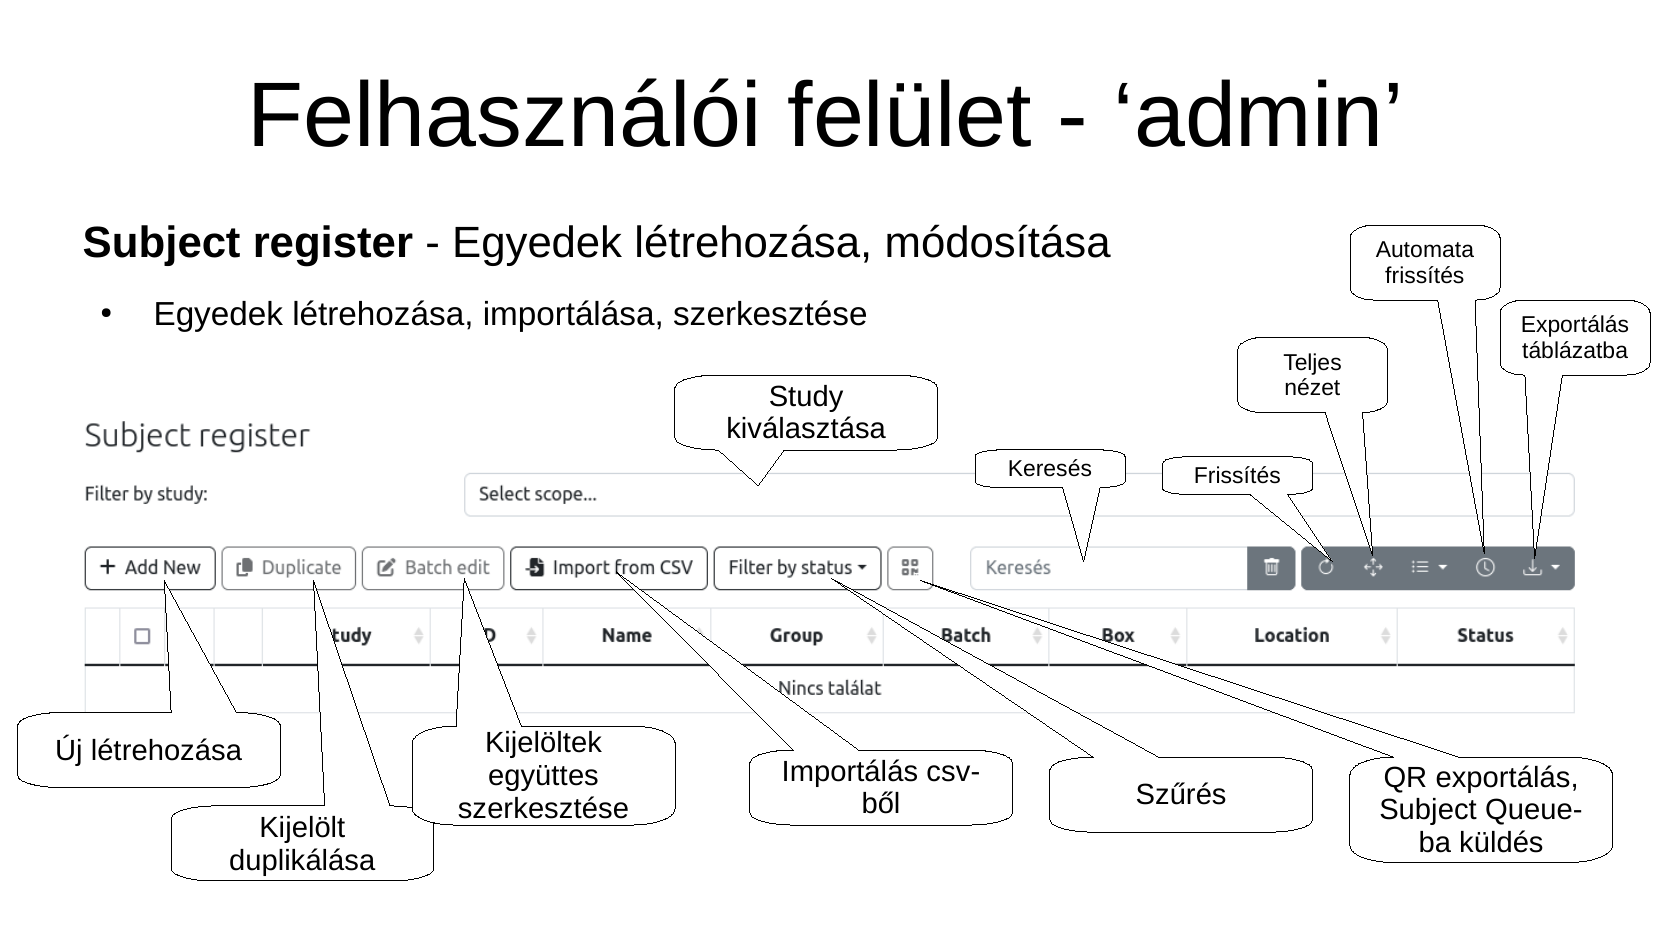

# Felhasználói felület - ‘admin’
Subject register - Egyedek létrehozása, módosítása
Egyedek létrehozása, importálása, szerkesztése
Automata frissítés
Exportálás táblázatba
Teljes nézet
Study kiválasztása
Keresés
Frissítés
Új létrehozása
Kijelöltek együttes szerkesztése
Importálás csv-ből
Szűrés
QR exportálás, Subject Queue-ba küldés
Kijelölt duplikálása